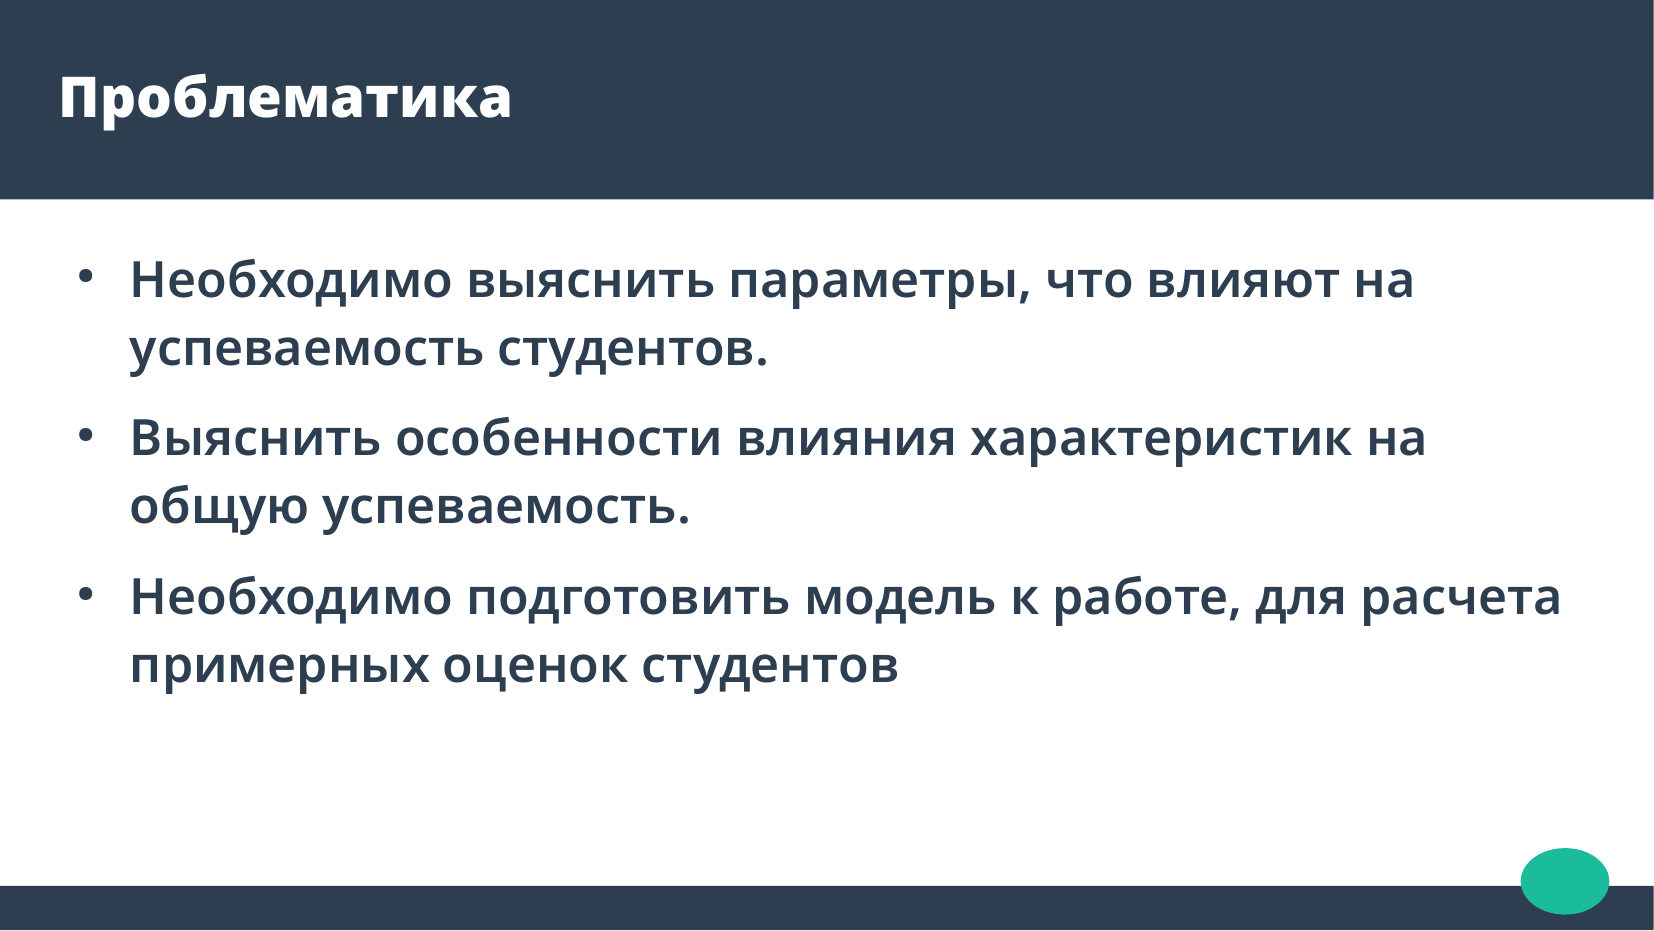

# Проблематика
Необходимо выяснить параметры, что влияют на успеваемость студентов.
Выяснить особенности влияния характеристик на общую успеваемость.
Необходимо подготовить модель к работе, для расчета примерных оценок студентов